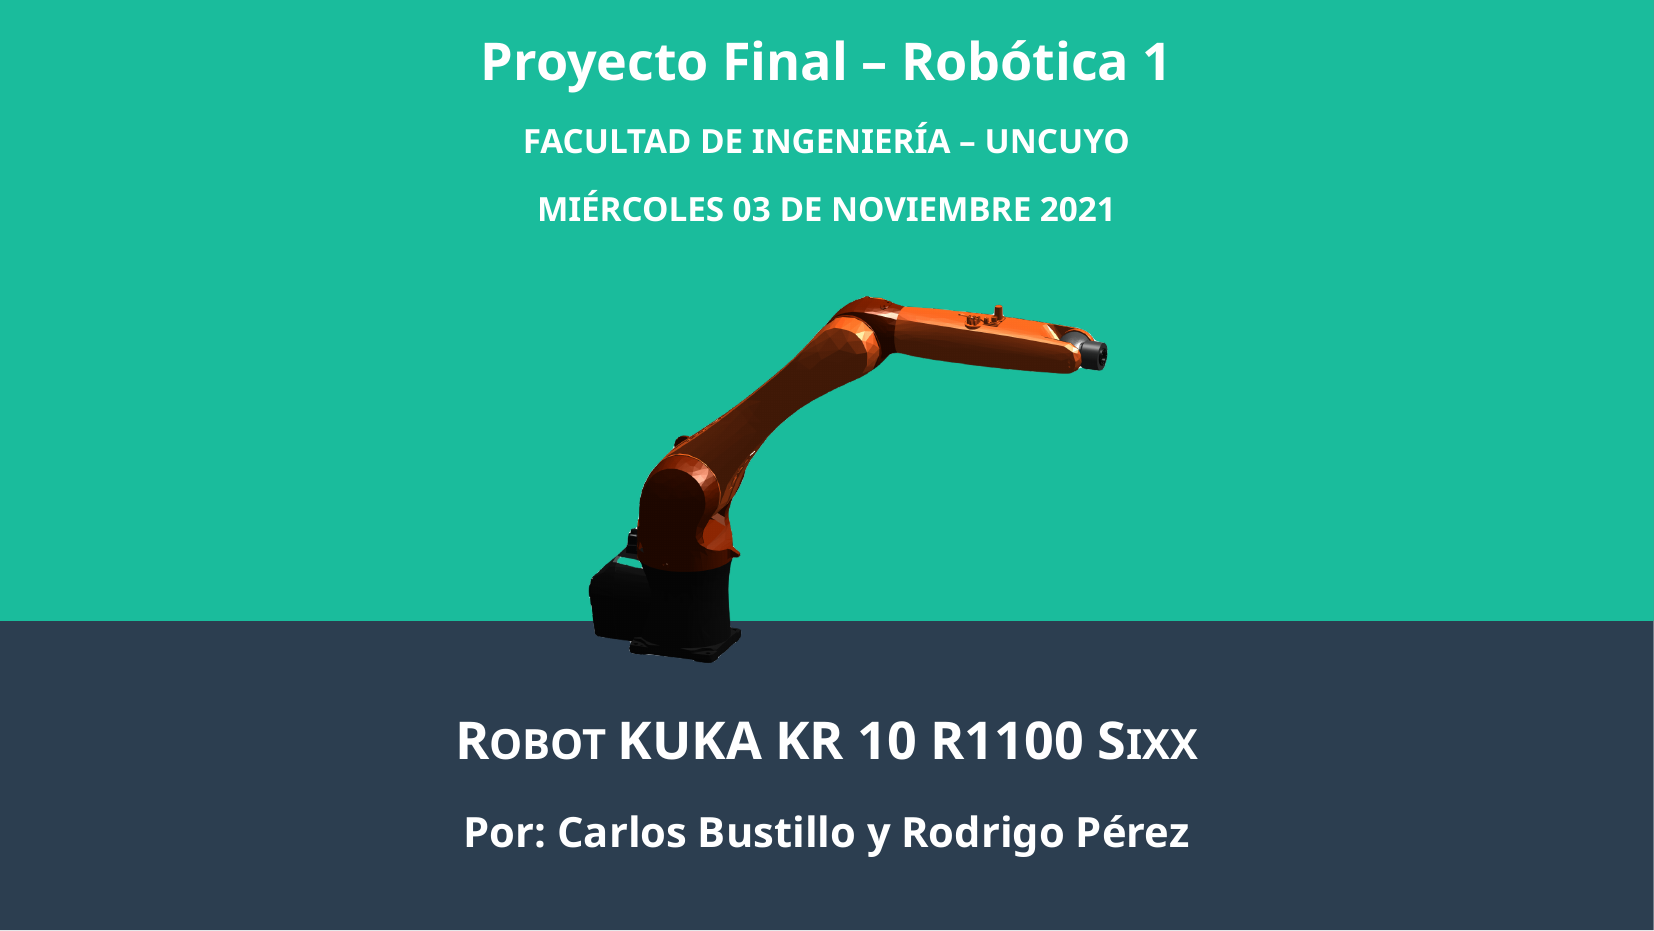

# Proyecto Final – Robótica 1 FACULTAD DE INGENIERÍA – UNCUYO MIÉRCOLES 03 DE NOVIEMBRE 2021
ROBOT KUKA KR 10 R1100 SIXX
Por: Carlos Bustillo y Rodrigo Pérez